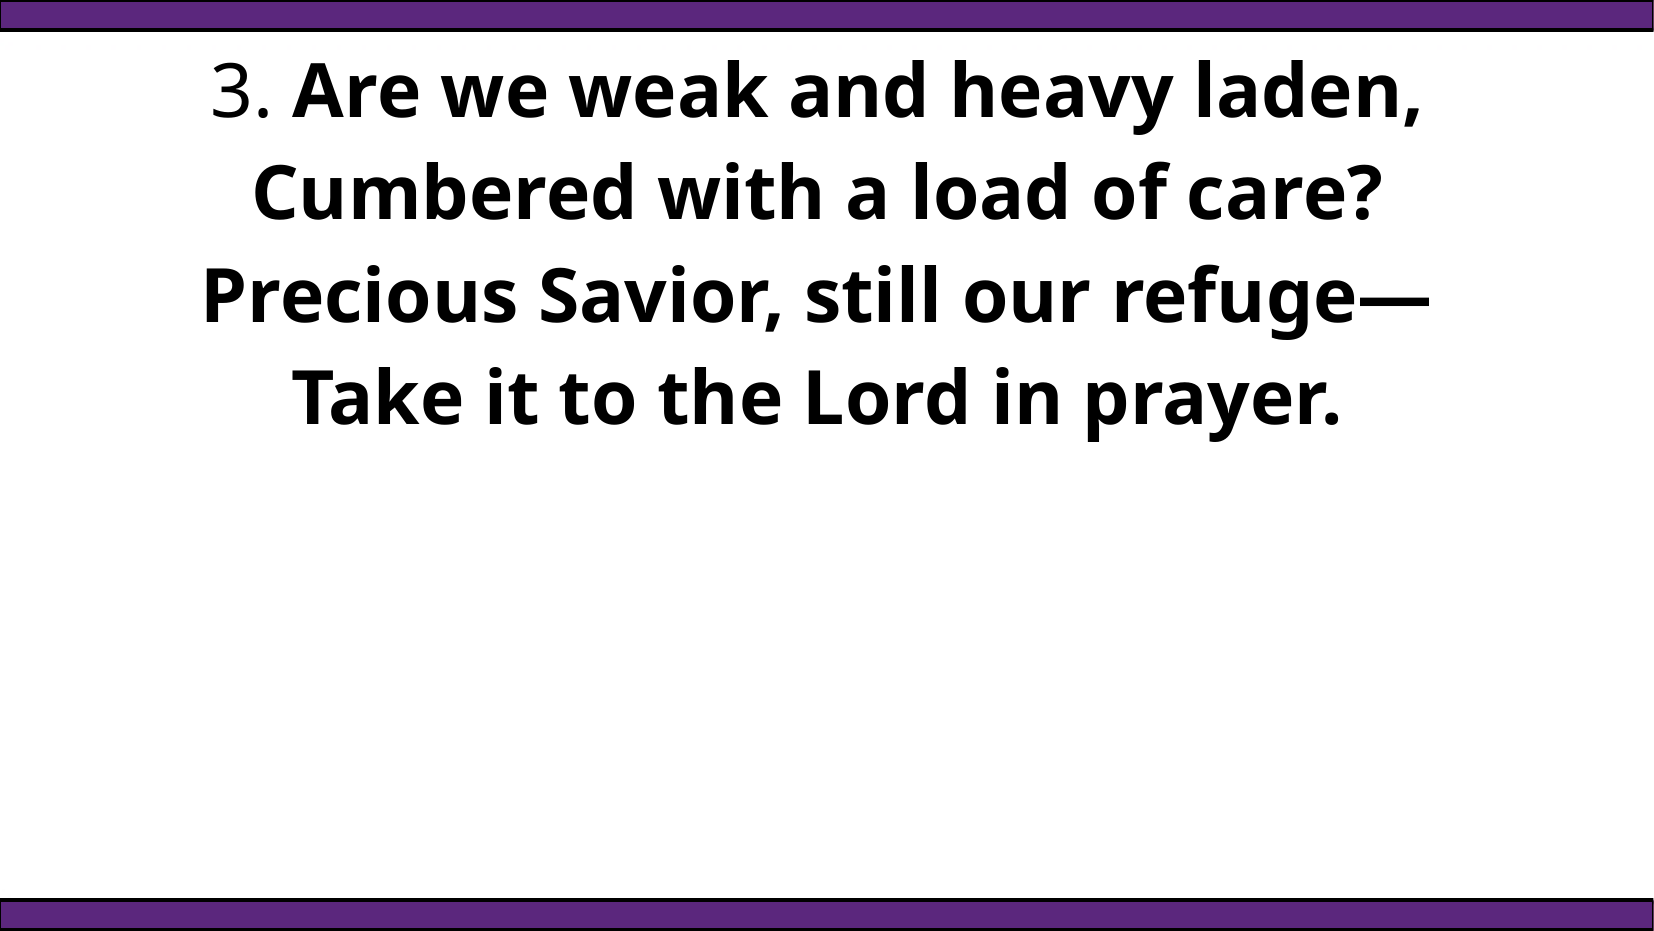

3. Are we weak and heavy laden,
Cumbered with a load of care?
Precious Savior, still our refuge—
Take it to the Lord in prayer.